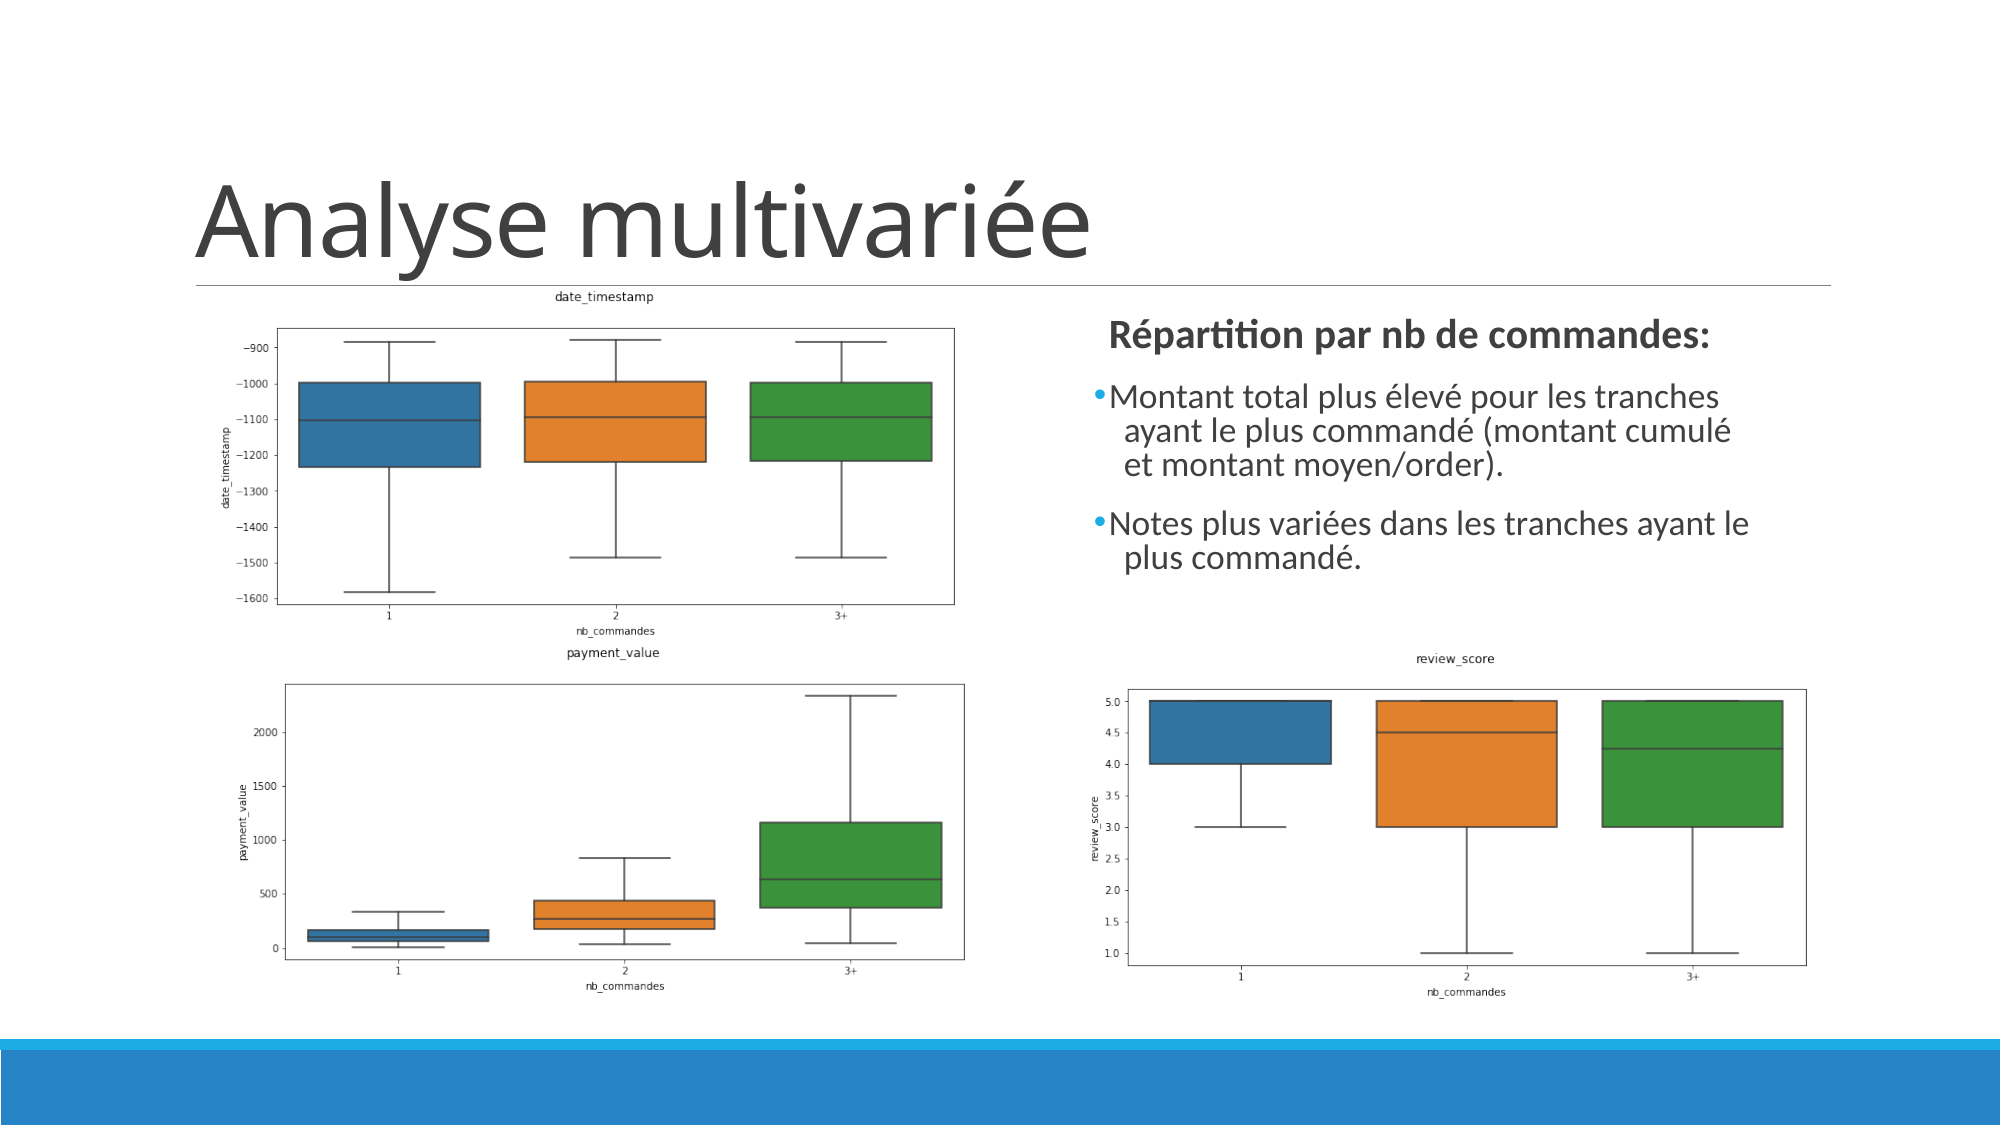

# Analyse multivariée
Répartition par nb de commandes:
Montant total plus élevé pour les tranches ayant le plus commandé (montant cumulé et montant moyen/order).
Notes plus variées dans les tranches ayant le plus commandé.